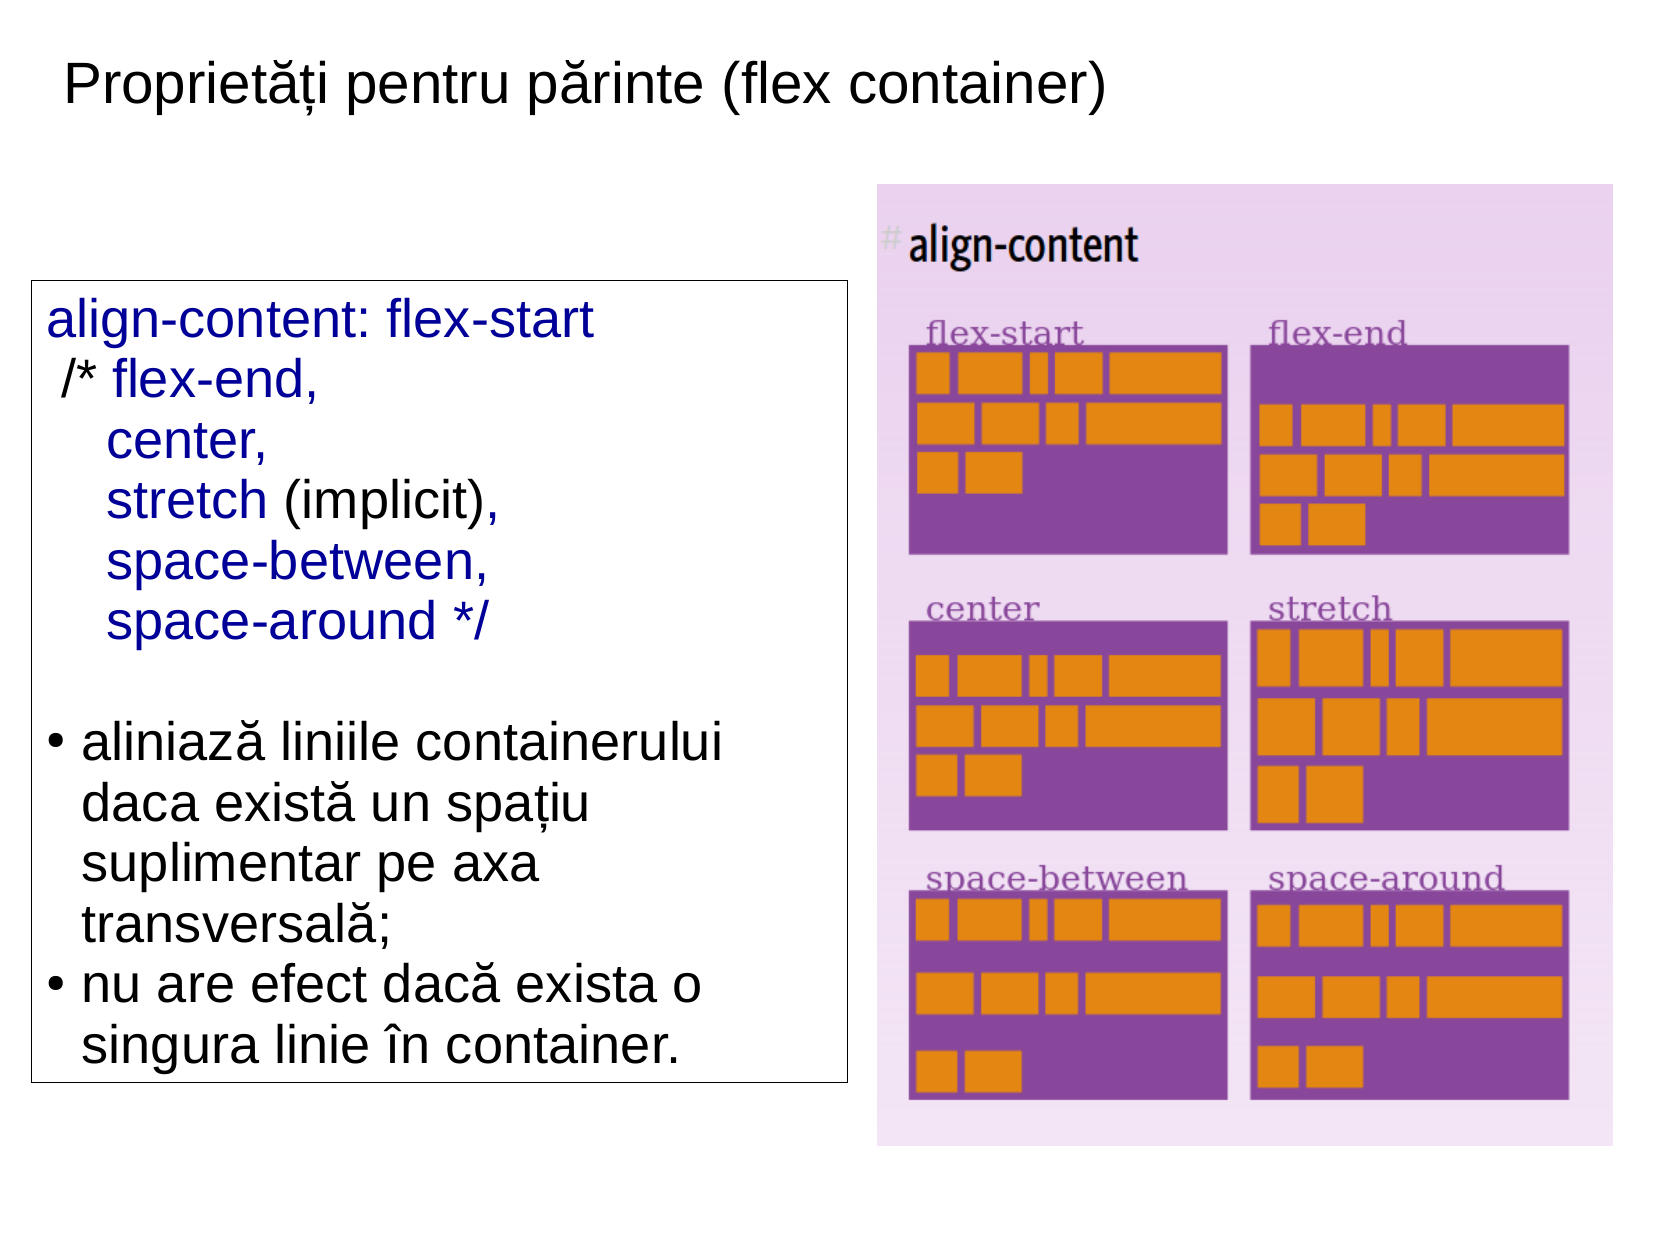

Proprietăți pentru părinte (flex container)
align-content: flex-start
 /* flex-end,
 center,
 stretch (implicit),
 space-between,
 space-around */
aliniază liniile containerului daca există un spațiu 		suplimentar pe axa transversală;
nu are efect dacă exista o singura linie în container.